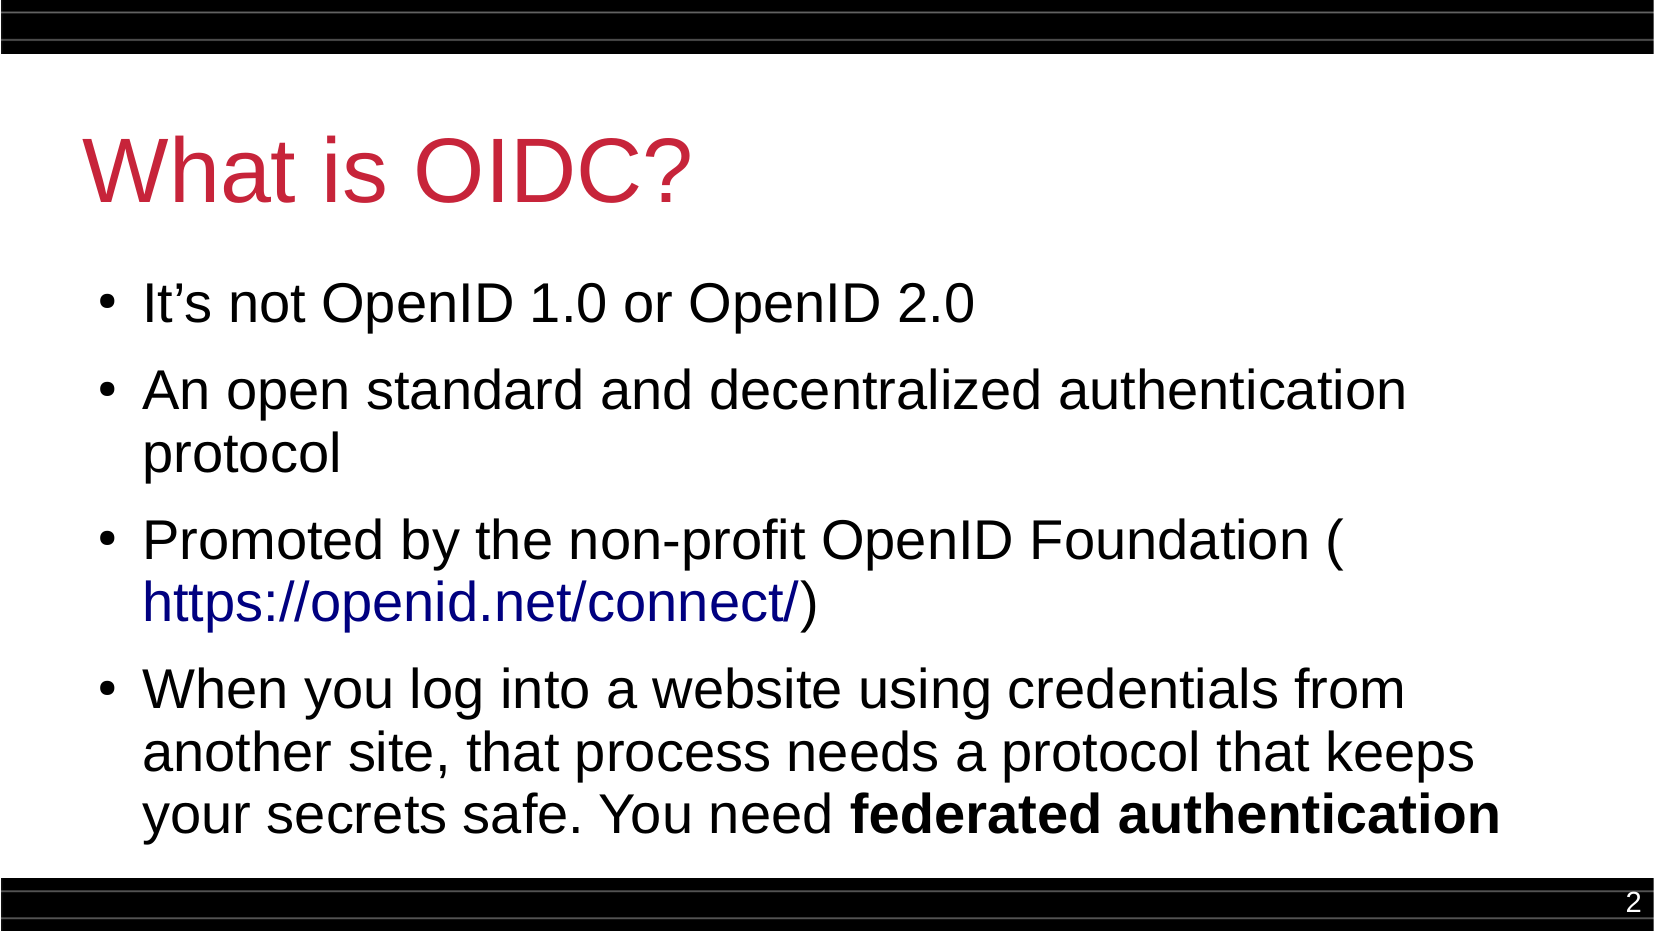

# What is OIDC?
It’s not OpenID 1.0 or OpenID 2.0
An open standard and decentralized authentication protocol
Promoted by the non-profit OpenID Foundation (https://openid.net/connect/)
When you log into a website using credentials from another site, that process needs a protocol that keeps your secrets safe. You need federated authentication